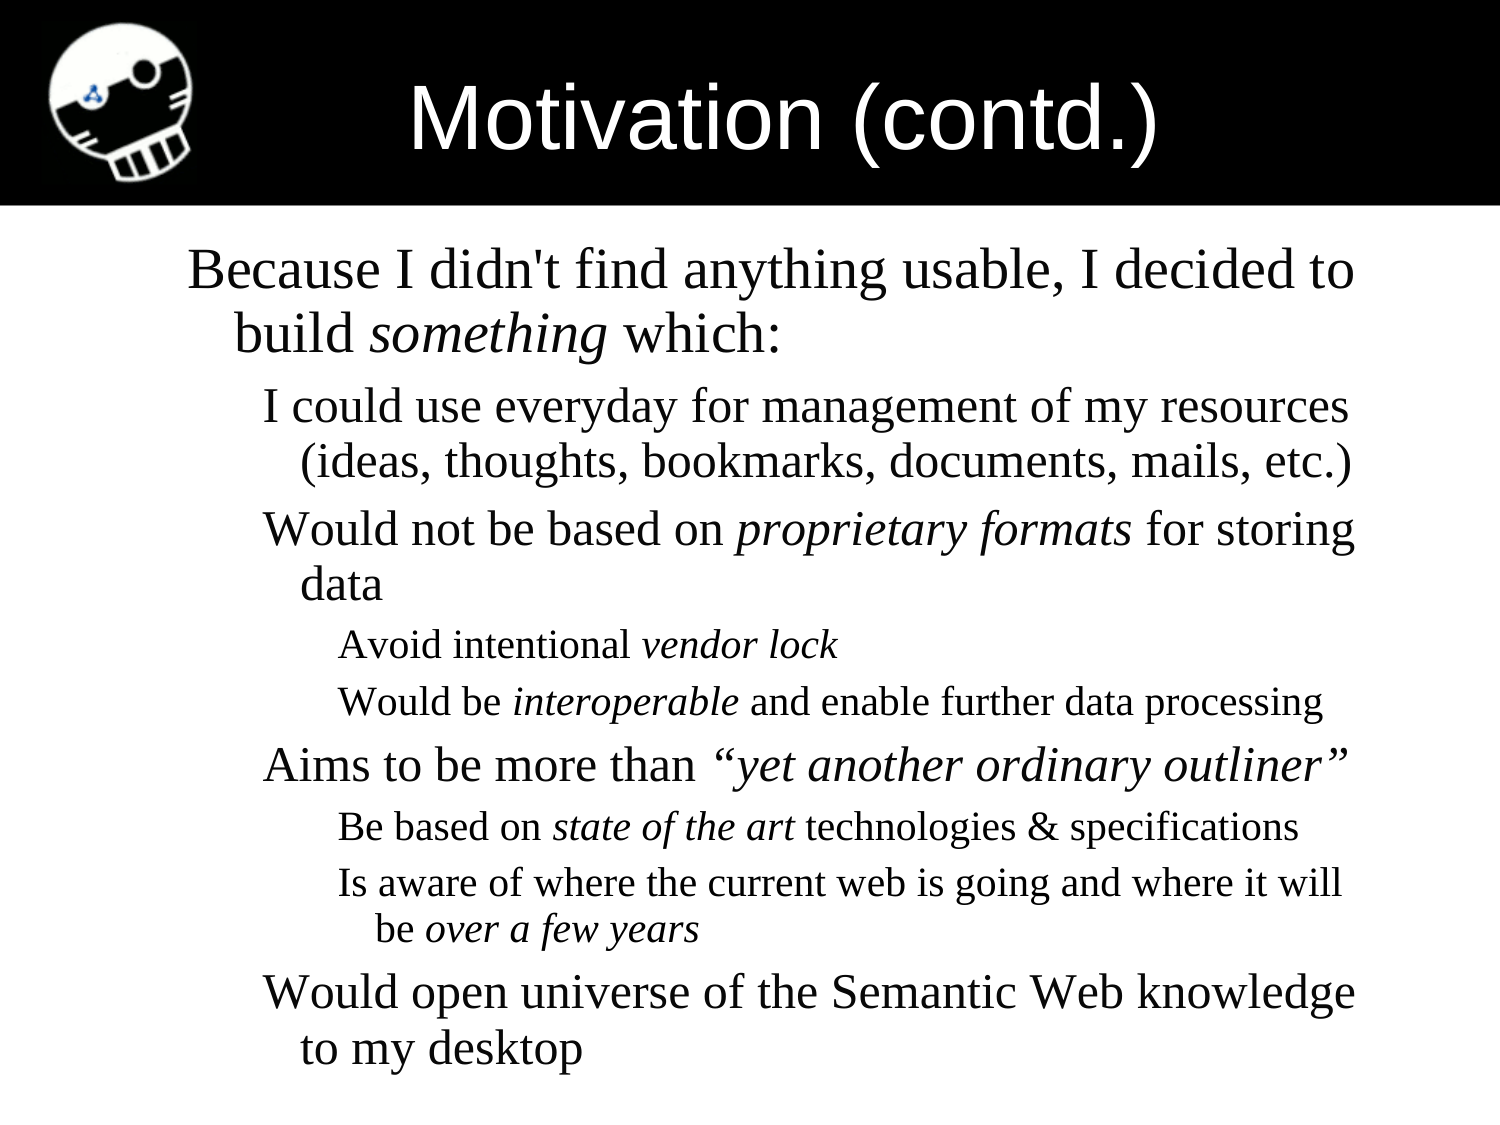

# Motivation (contd.)
Because I didn't find anything usable, I decided to build something which:
I could use everyday for management of my resources (ideas, thoughts, bookmarks, documents, mails, etc.)
Would not be based on proprietary formats for storing data
Avoid intentional vendor lock
Would be interoperable and enable further data processing
Aims to be more than “yet another ordinary outliner”
Be based on state of the art technologies & specifications
Is aware of where the current web is going and where it will be over a few years
Would open universe of the Semantic Web knowledge to my desktop
4